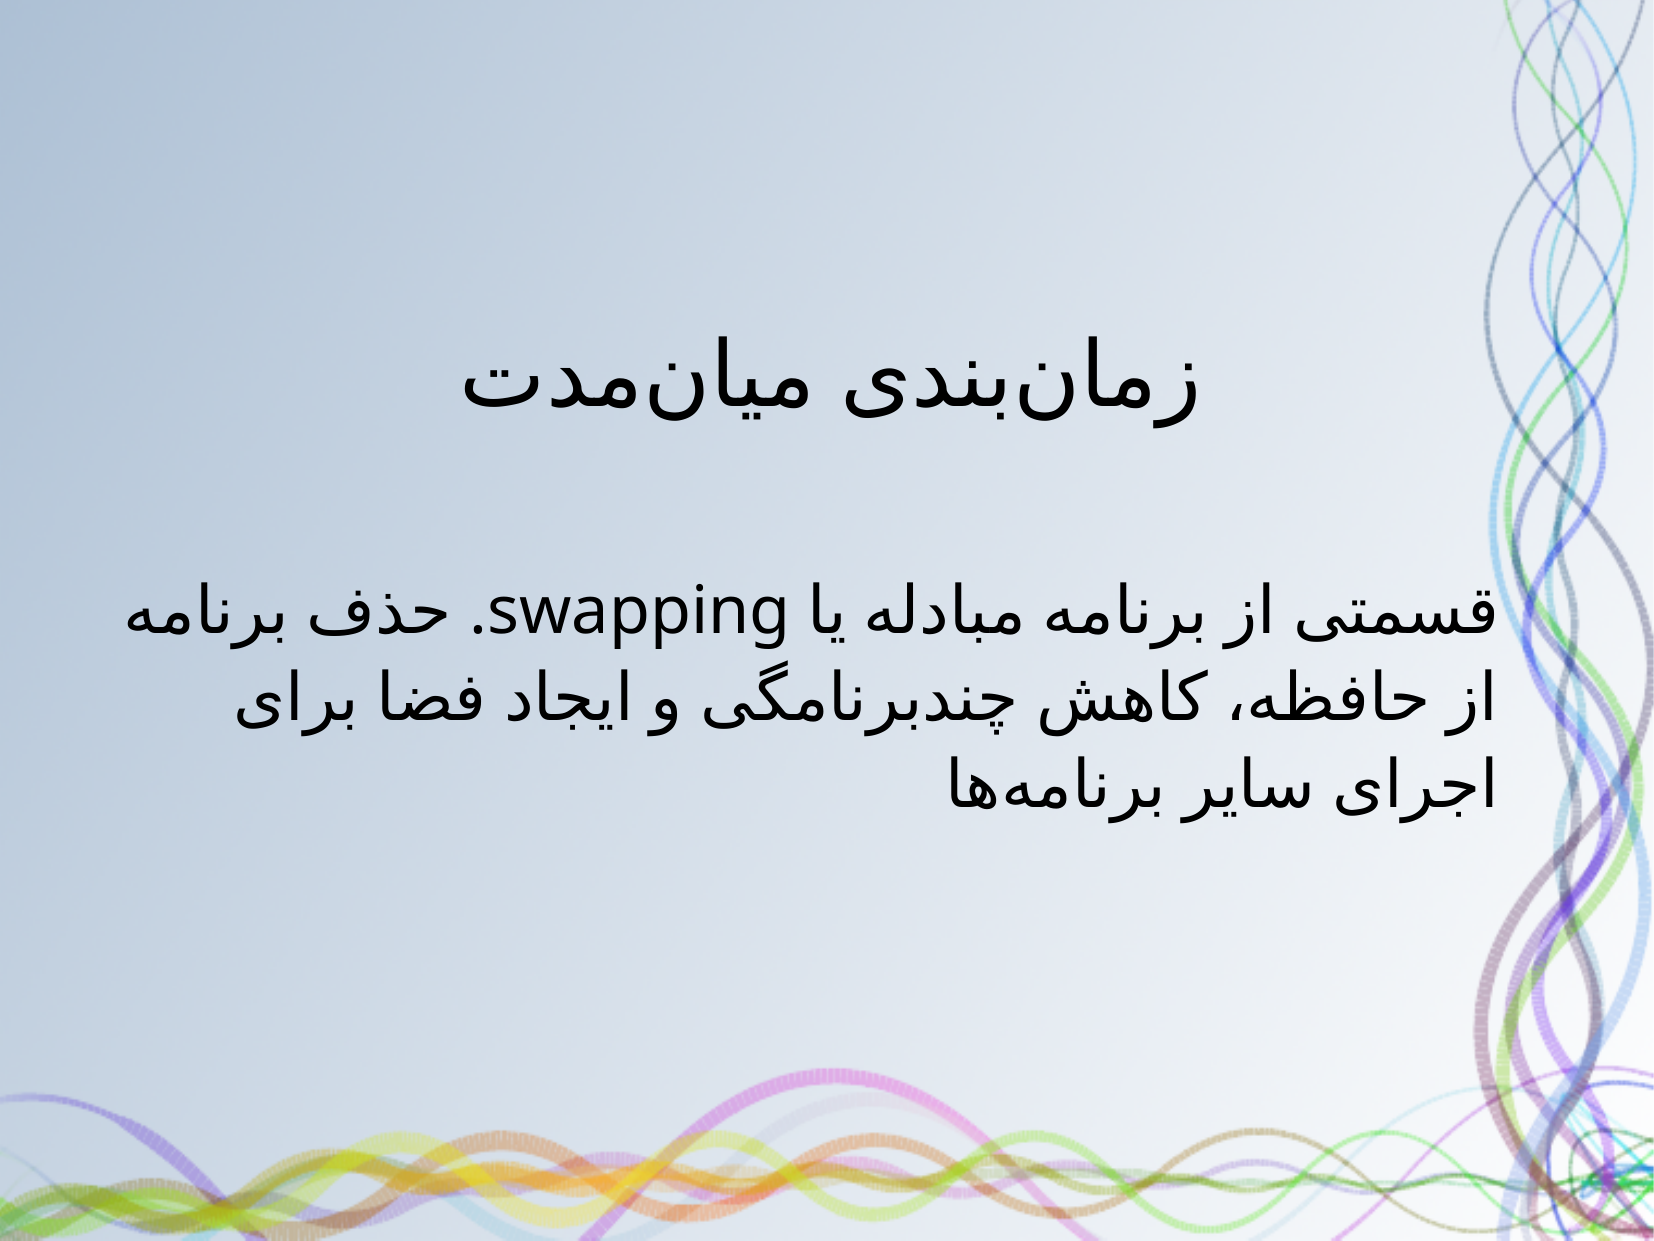

# زمان‌بندی میان‌مدت
قسمتی از برنامه مبادله یا swapping. حذف برنامه از حافظه، کاهش چندبرنامگی و ایجاد فضا برای اجرای سایر برنامه‌ها